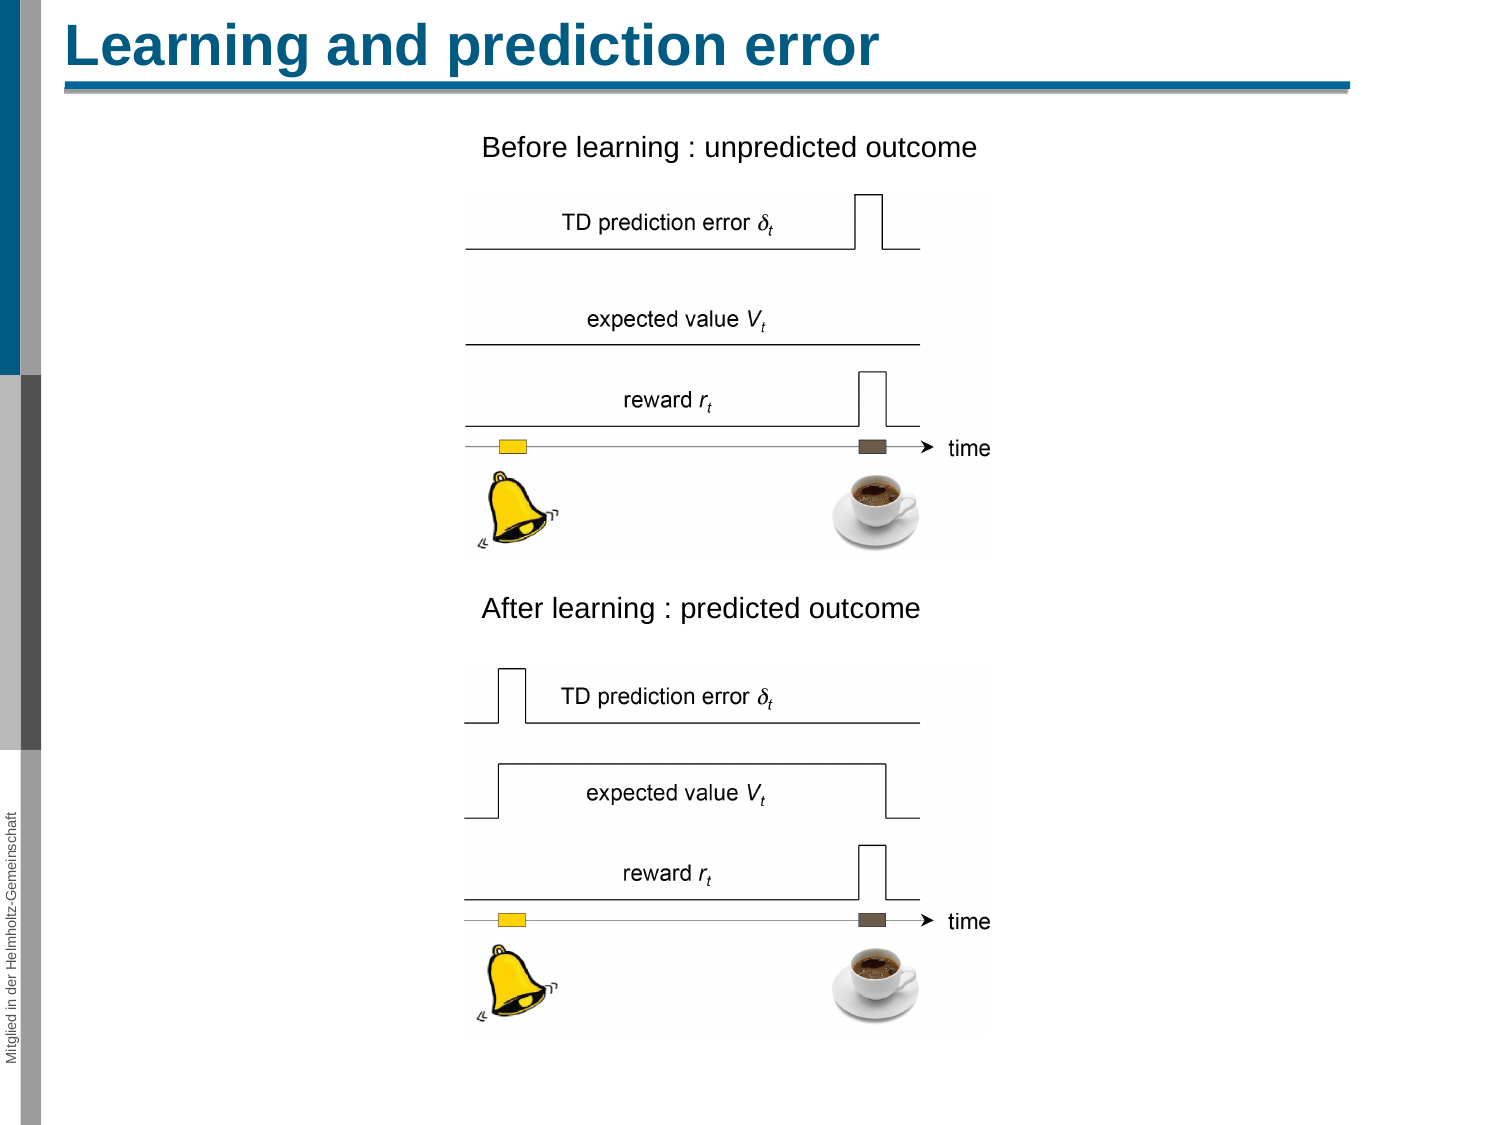

Learning and prediction error
Before learning : unpredicted outcome
After learning : predicted outcome